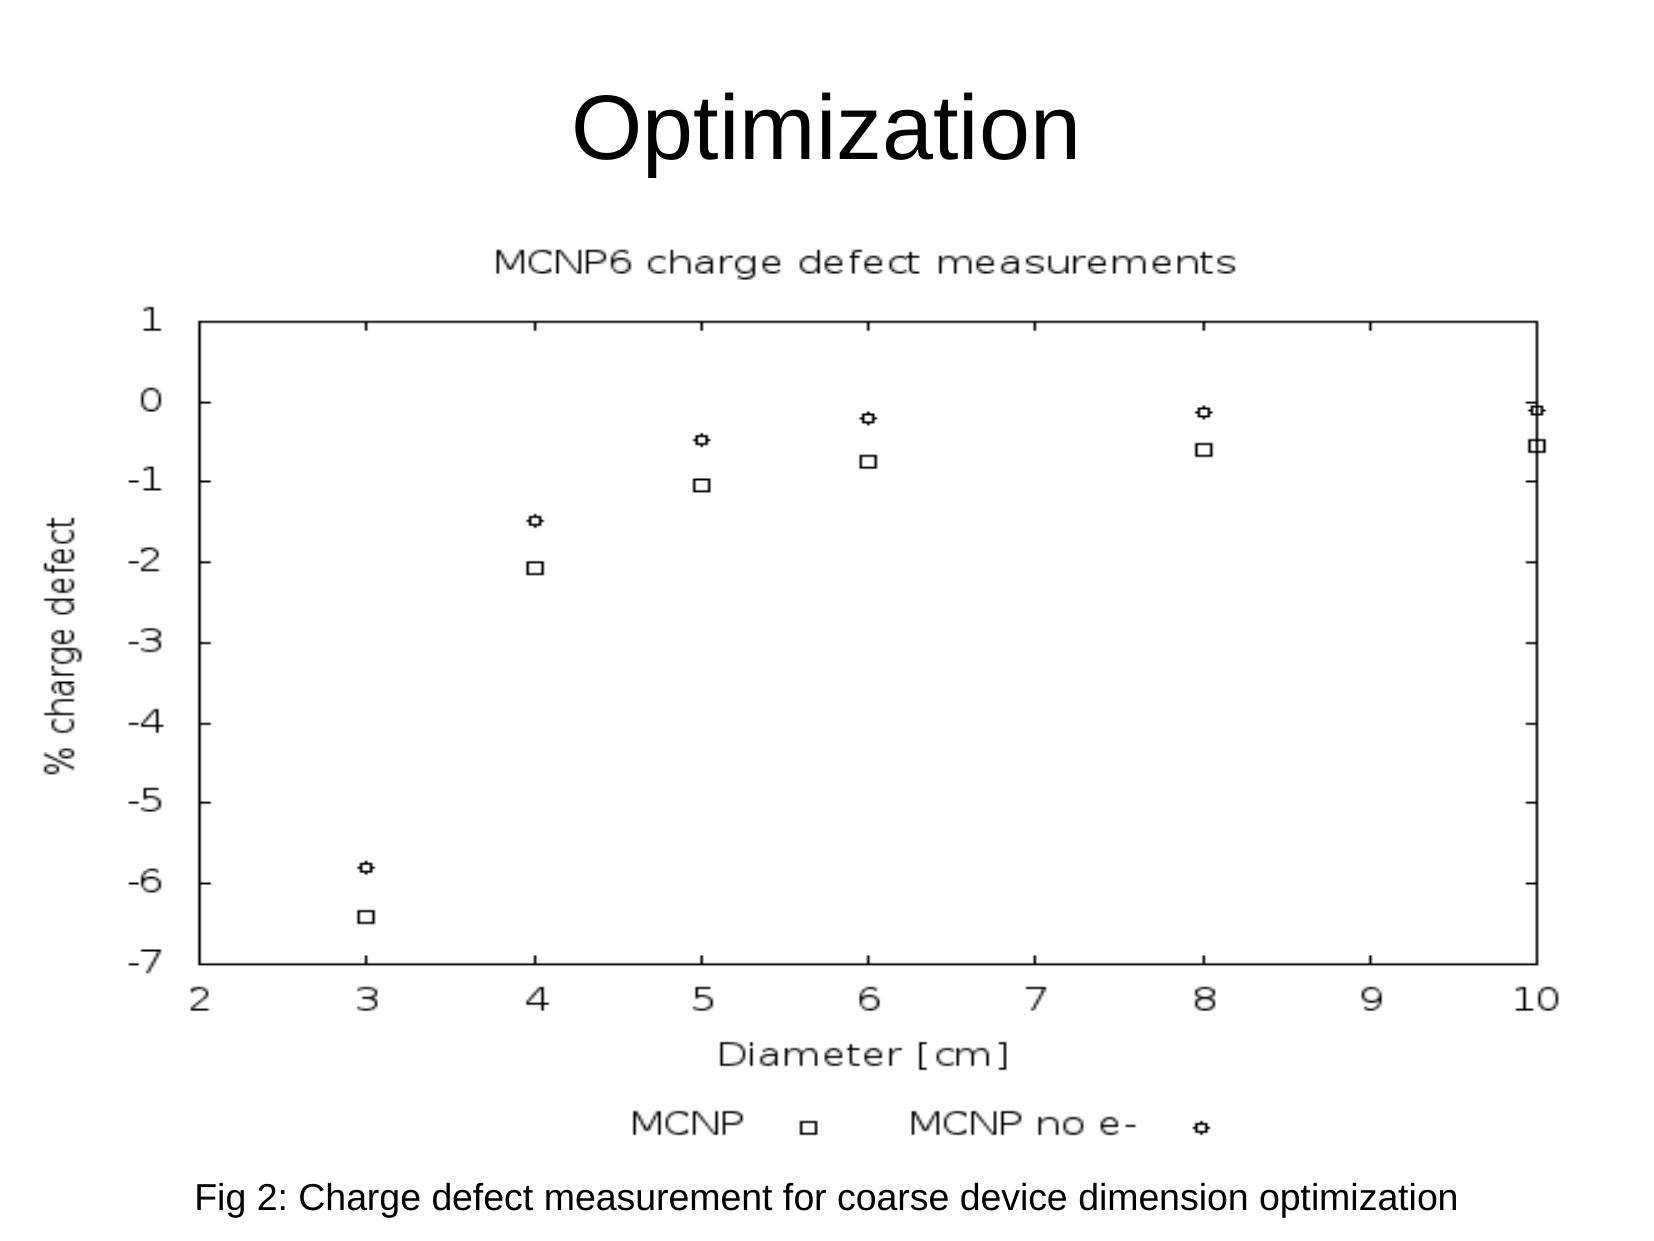

# Optimization
Fig 2: Charge defect measurement for coarse device dimension optimization